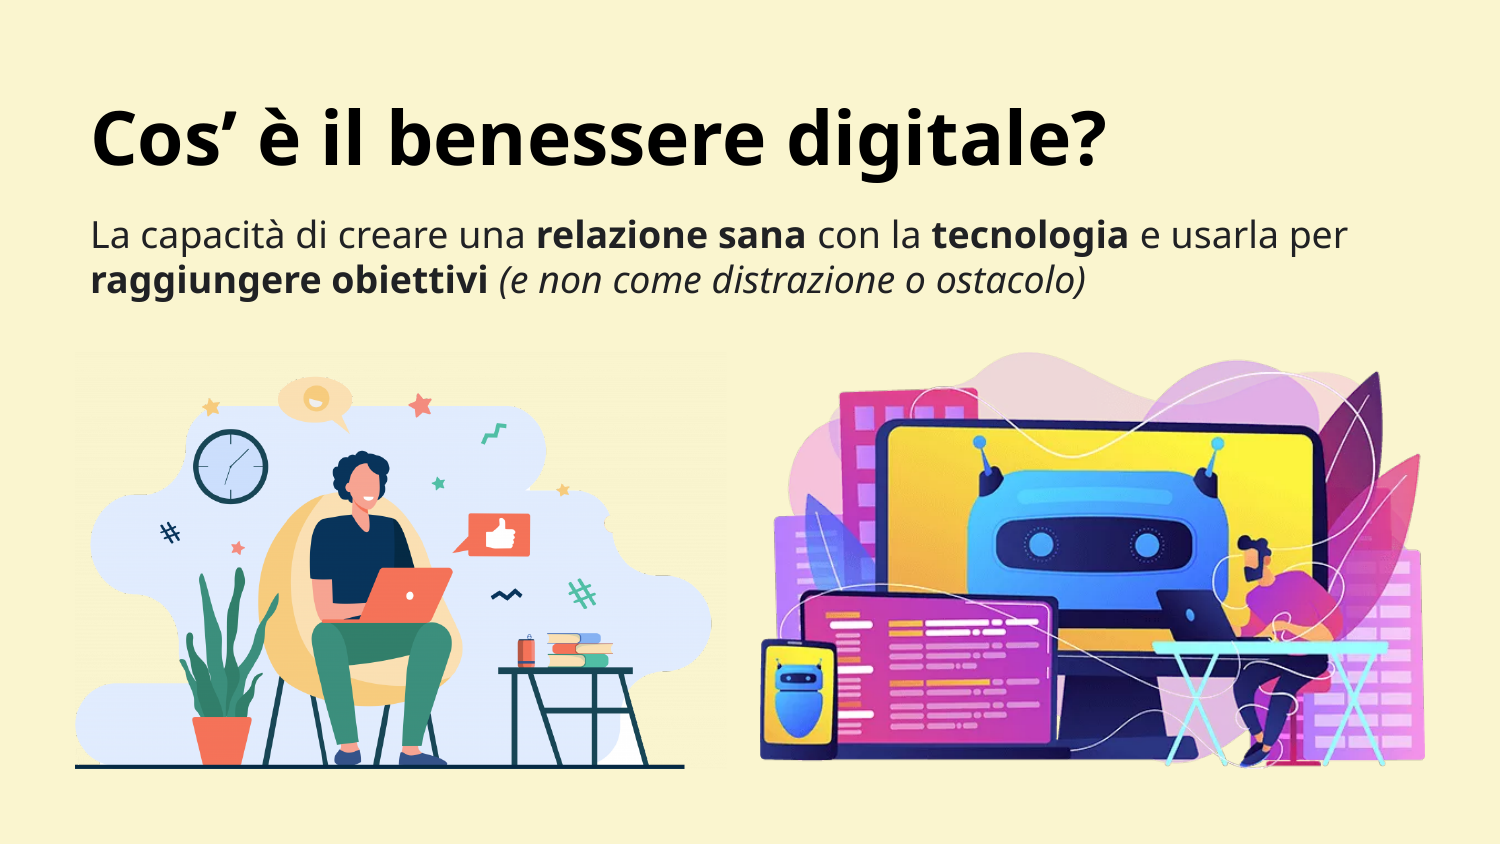

# Cos’ è il benessere digitale?
La capacità di creare una relazione sana con la tecnologia e usarla per raggiungere obiettivi (e non come distrazione o ostacolo)